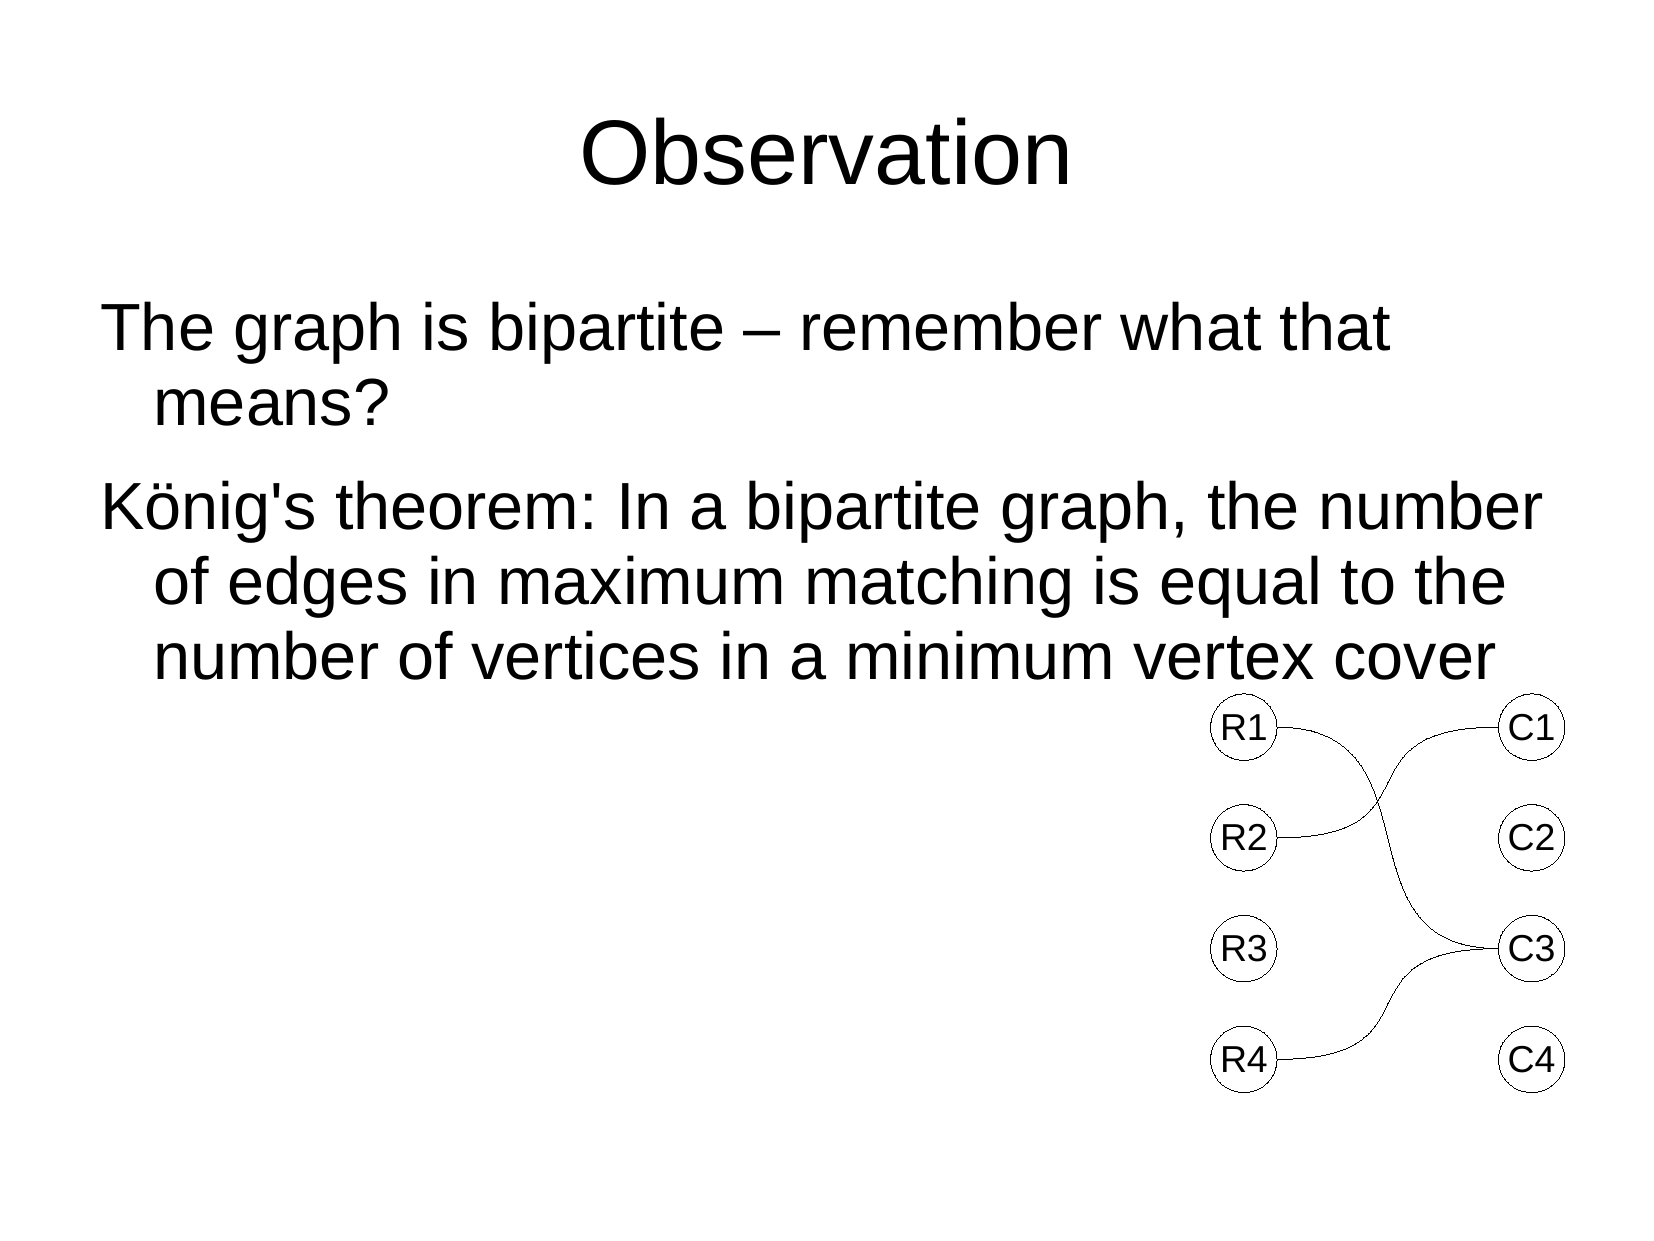

# Observation
The graph is bipartite – remember what that means?
König's theorem: In a bipartite graph, the number of edges in maximum matching is equal to the number of vertices in a minimum vertex cover
R1
C1
R2
C2
R3
C3
R4
C4